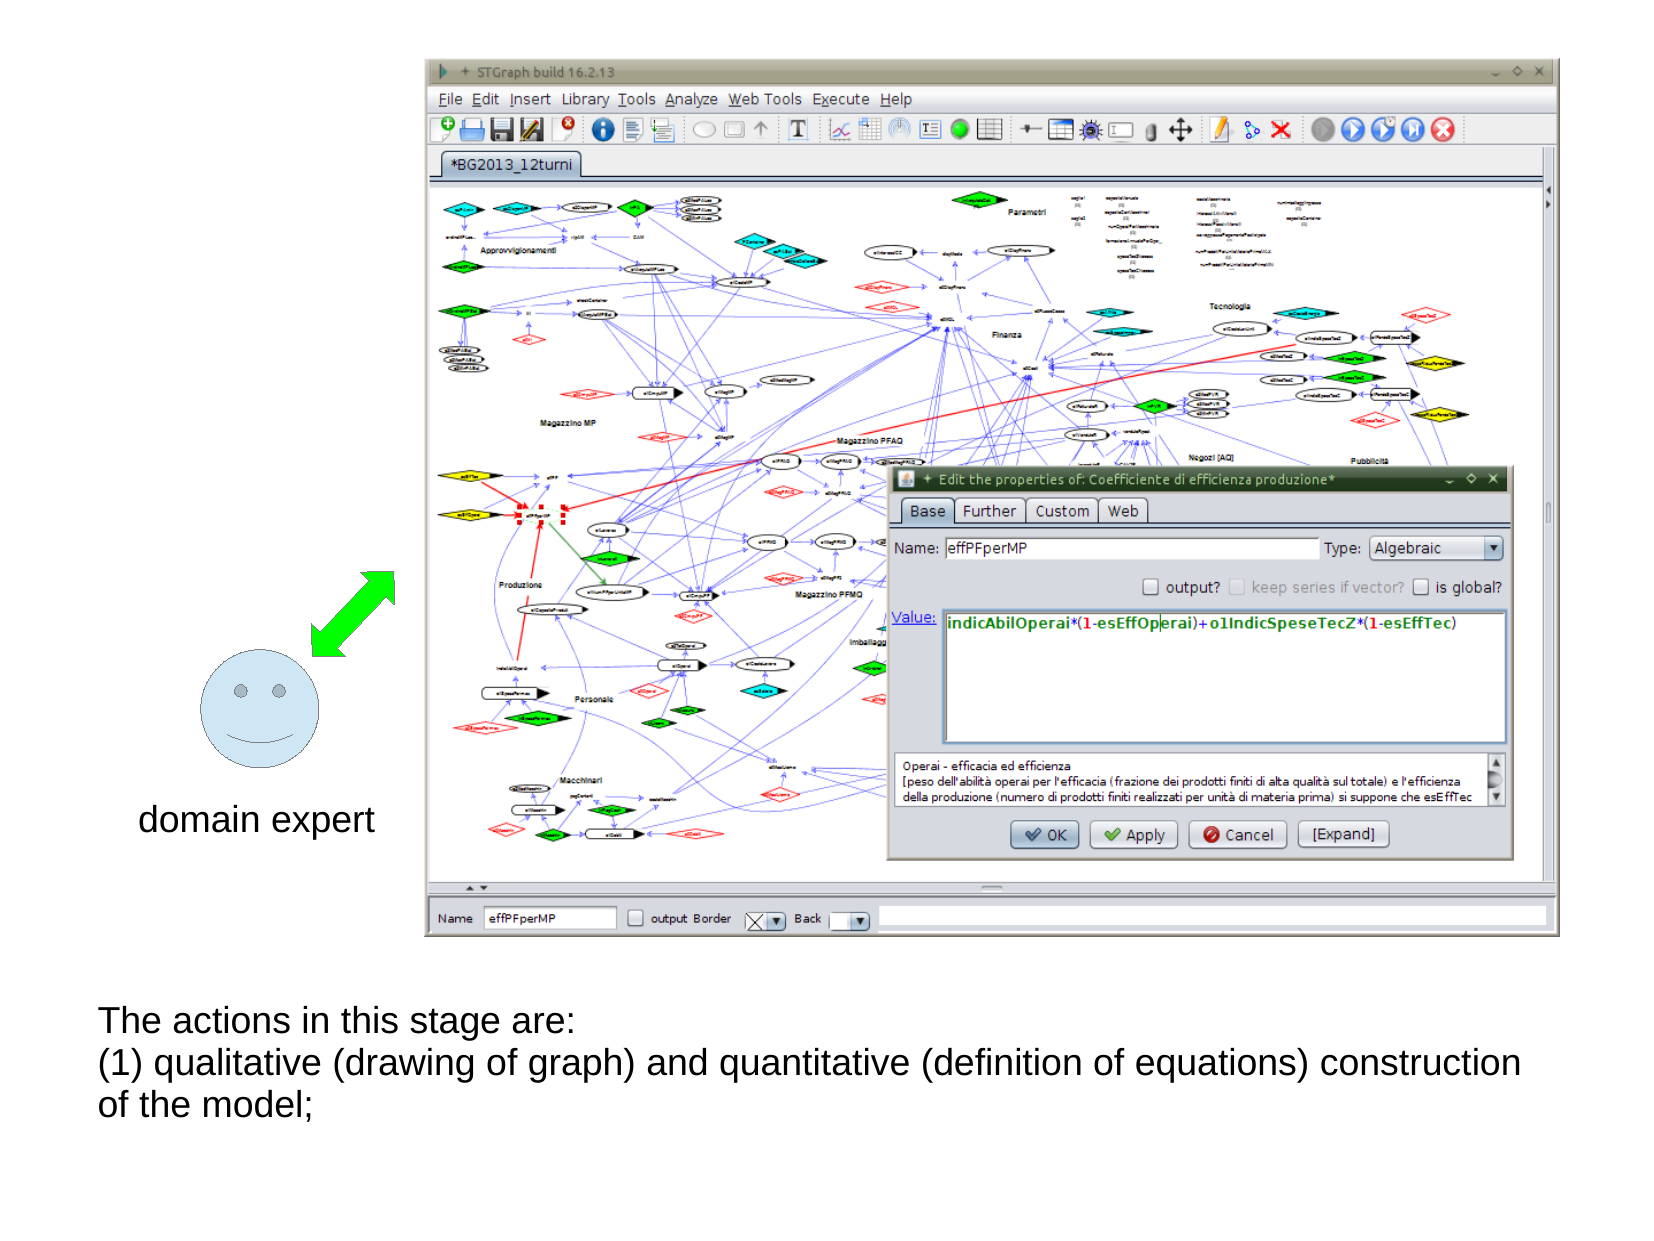

domain expert
The actions in this stage are:
(1) qualitative (drawing of graph) and quantitative (definition of equations) construction of the model;